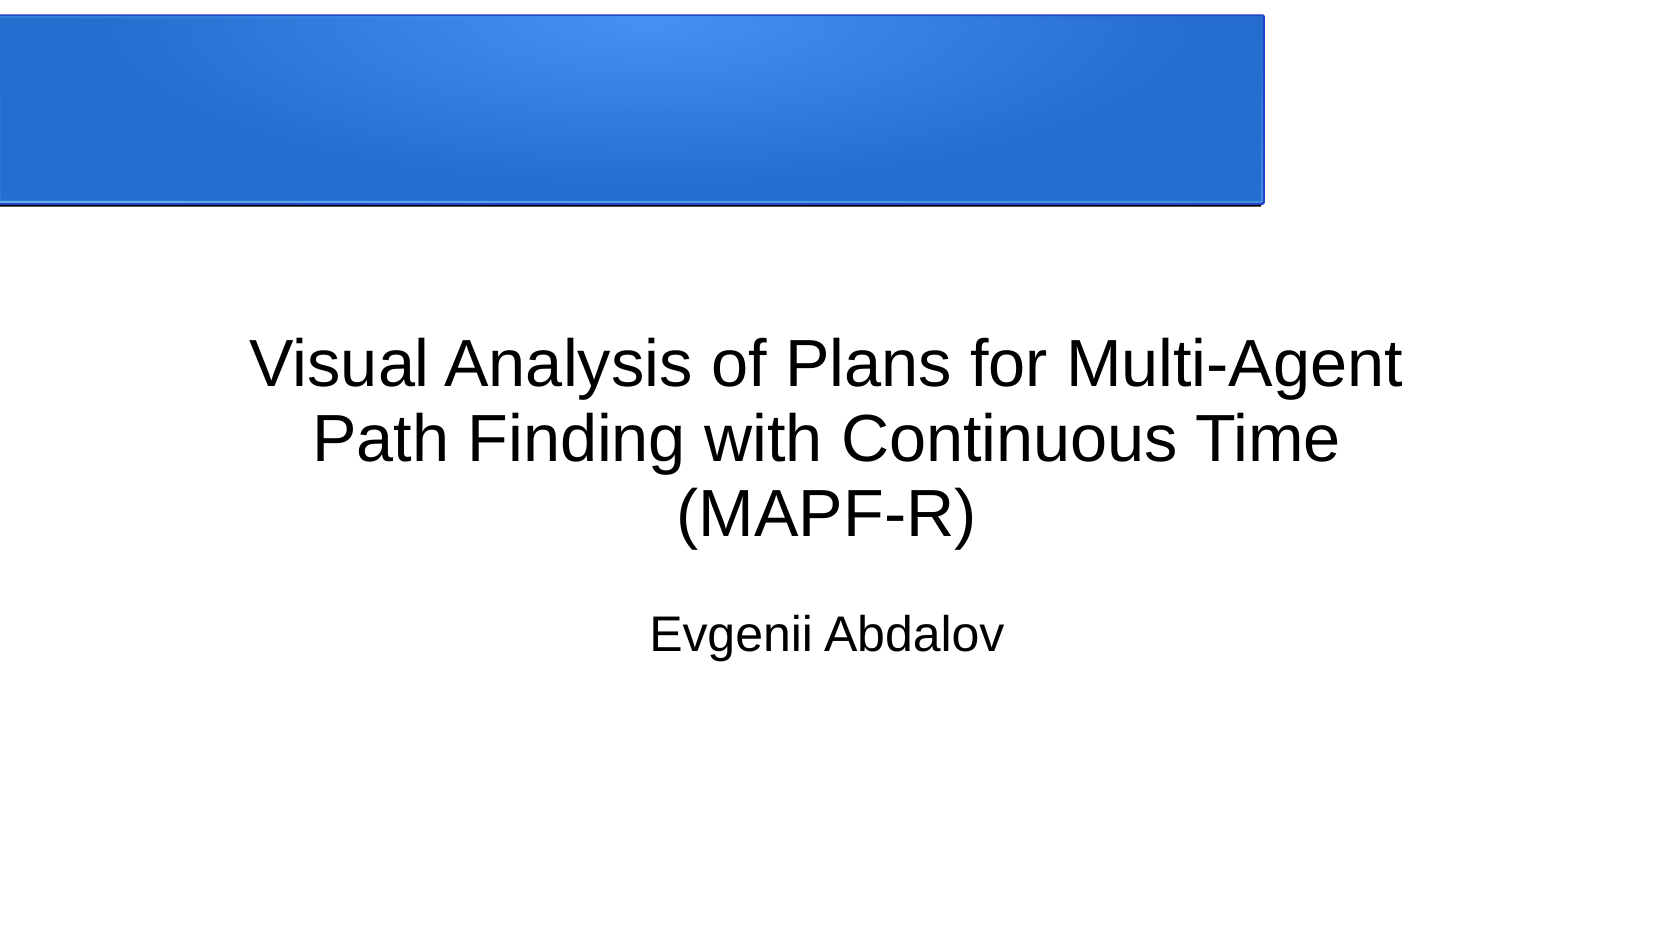

#
Visual Analysis of Plans for Multi-Agent
Path Finding with Continuous Time
(MAPF-R)
Evgenii Abdalov